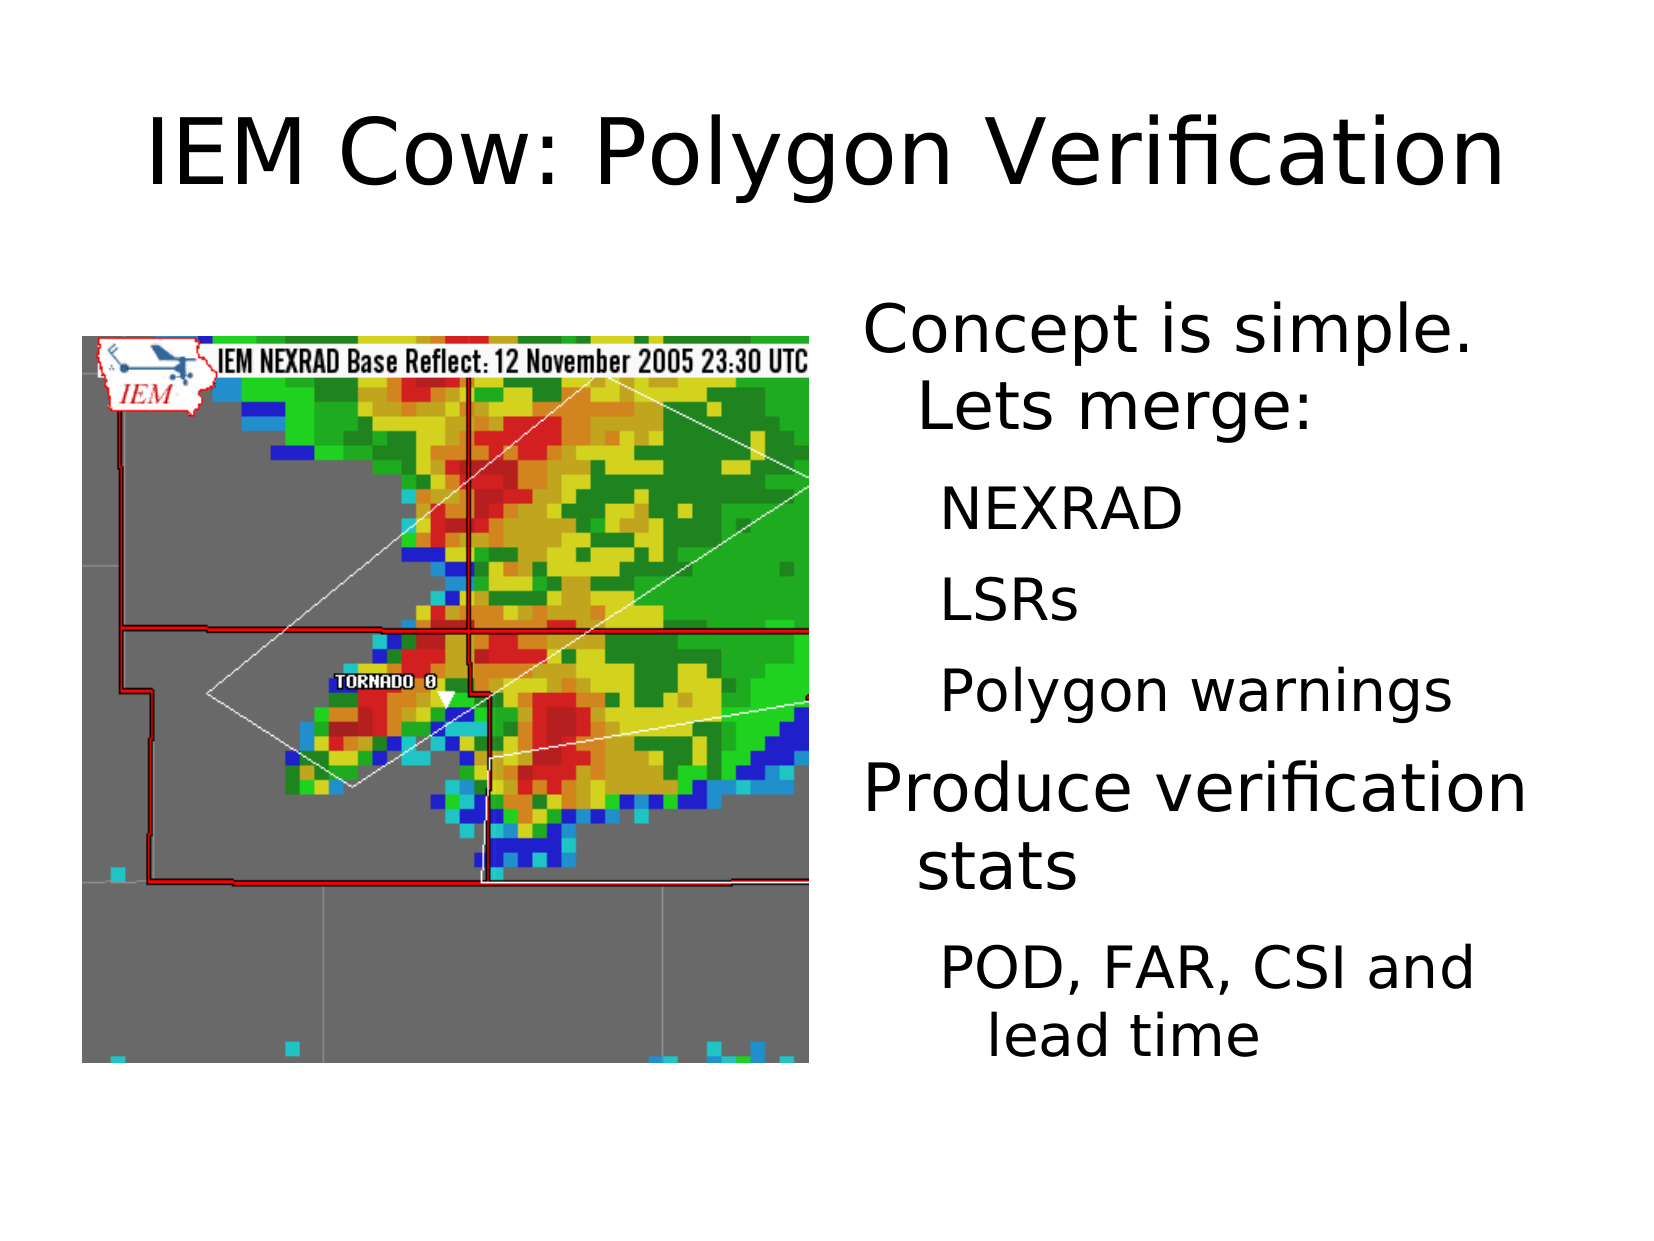

# IEM Cow: Polygon Verification
Concept is simple. Lets merge:
NEXRAD
LSRs
Polygon warnings
Produce verification stats
POD, FAR, CSI and lead time